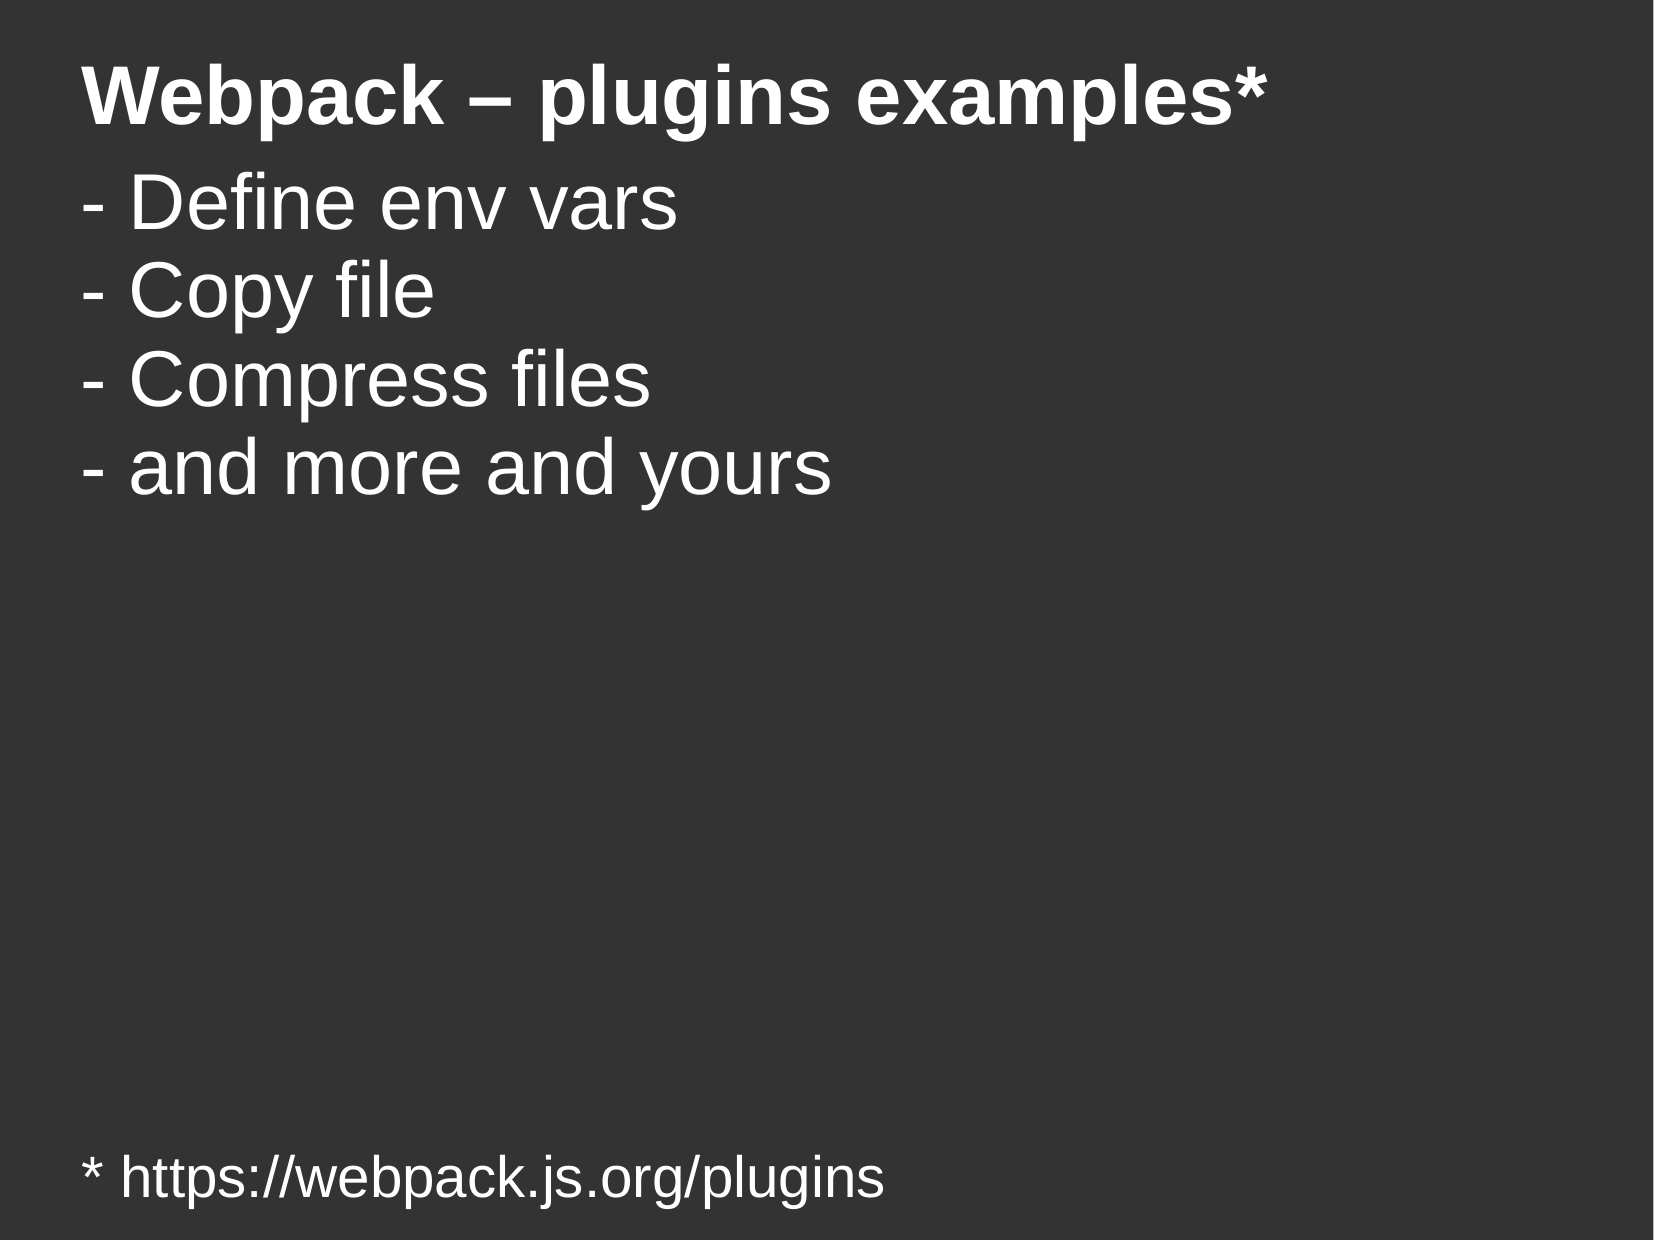

Webpack – plugins examples*
# - Define env vars - Copy file - Compress files - and more and yours
* https://webpack.js.org/plugins